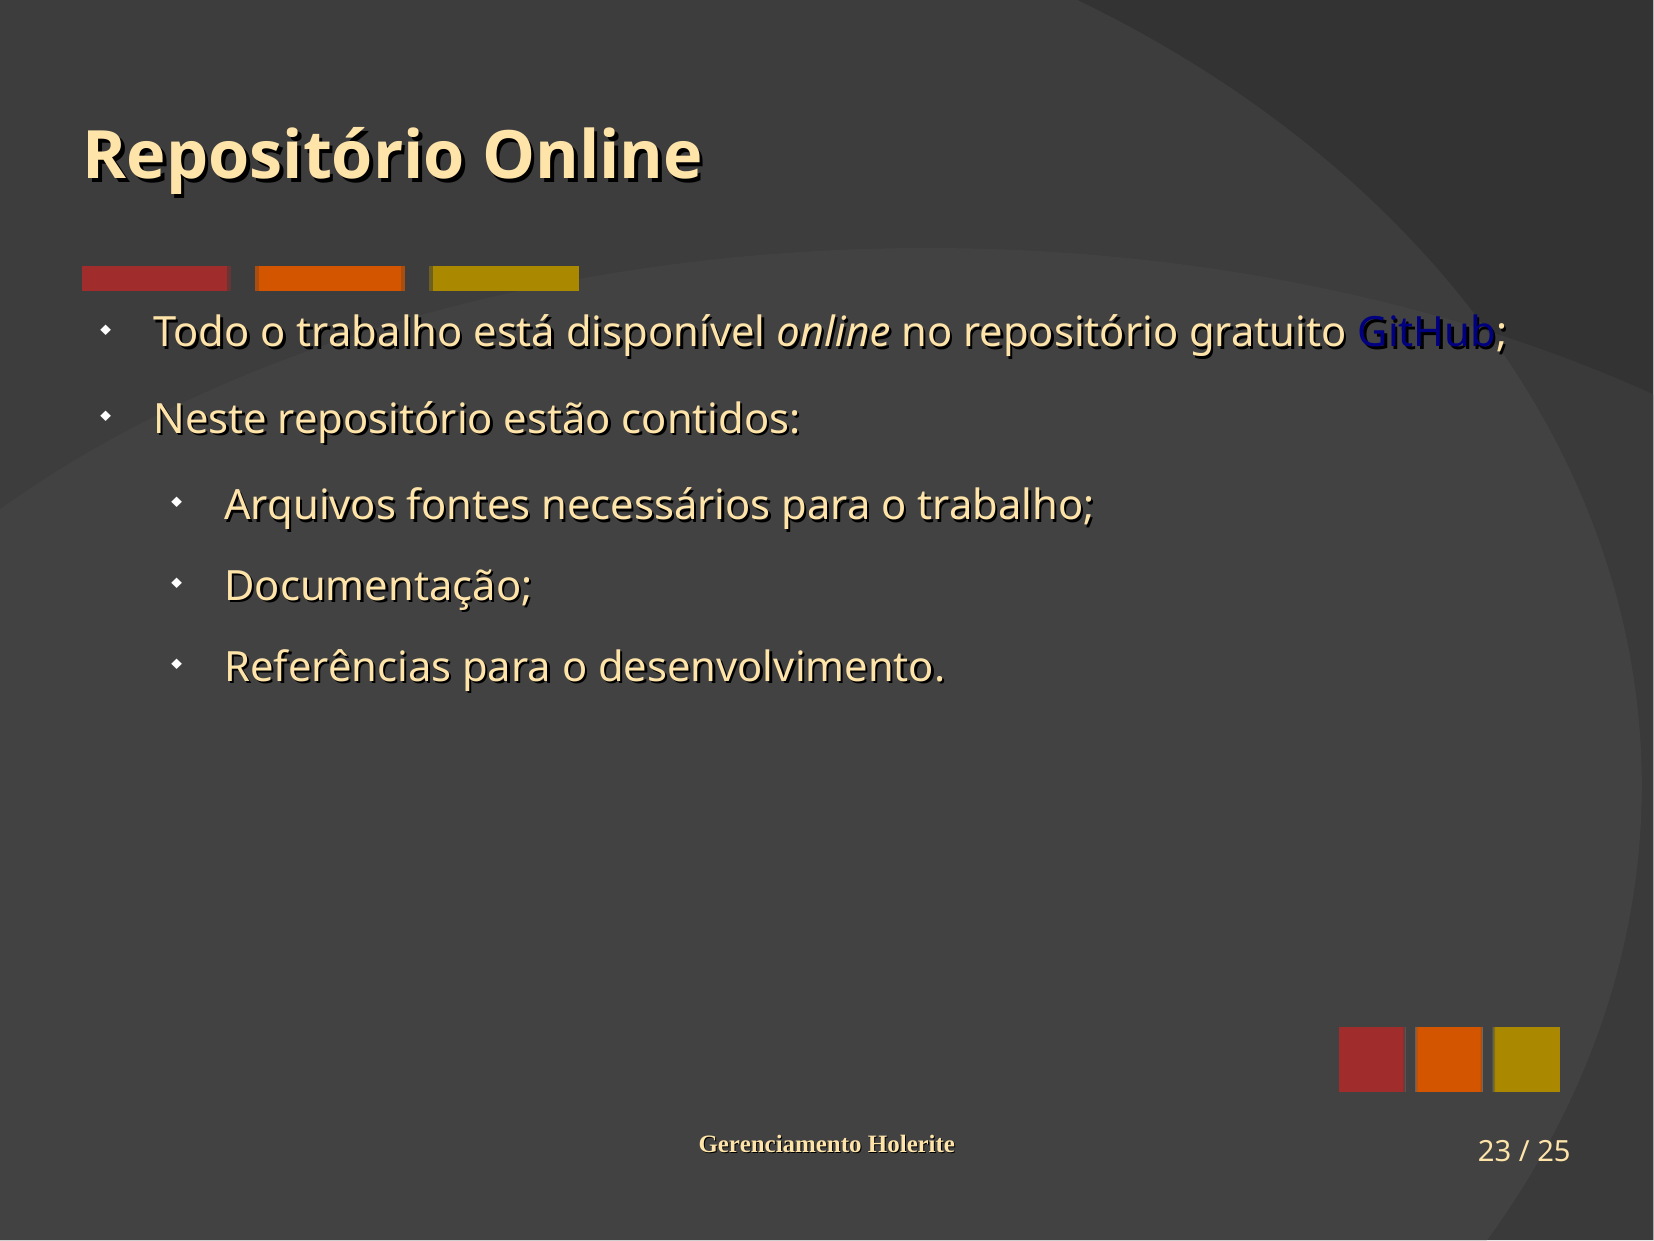

# Repositório Online
Todo o trabalho está disponível online no repositório gratuito GitHub;
Neste repositório estão contidos:
Arquivos fontes necessários para o trabalho;
Documentação;
Referências para o desenvolvimento.
23